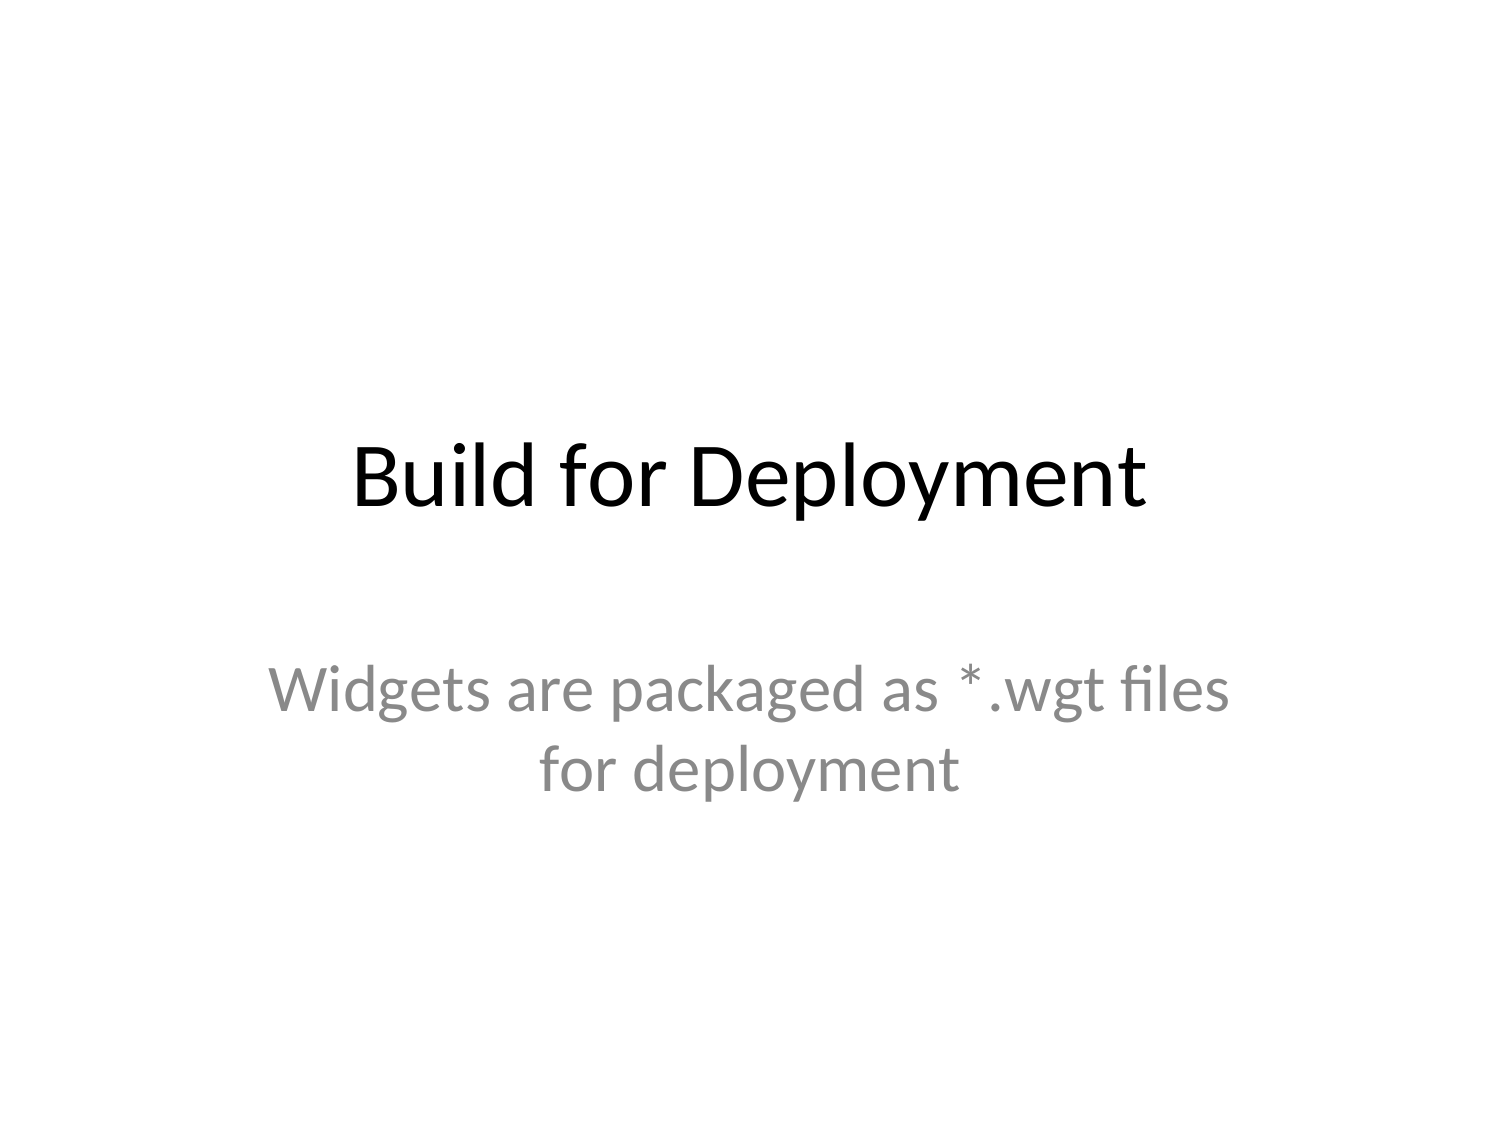

# Build for Deployment
Widgets are packaged as *.wgt files for deployment